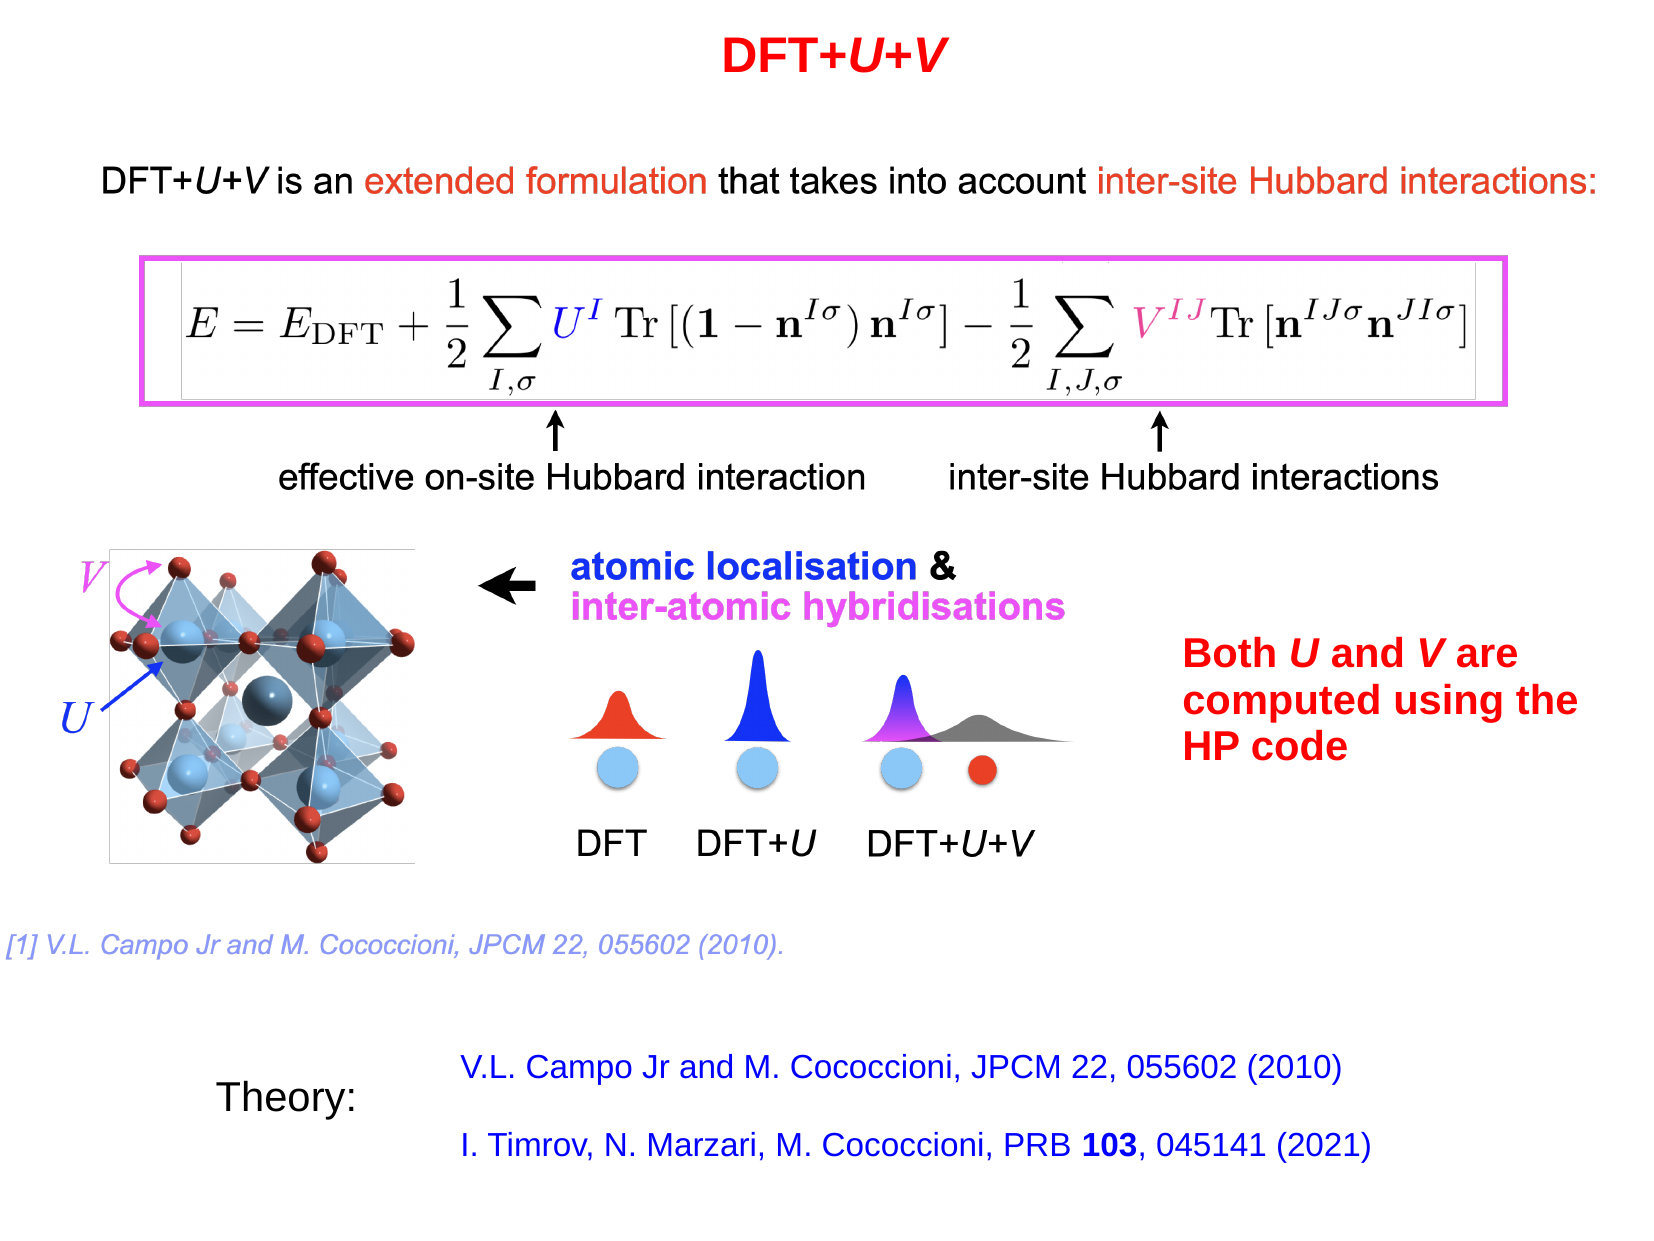

# DFT+U+V
Both U and V are
computed using the
HP code
V.L. Campo Jr and M. Cococcioni, JPCM 22, 055602 (2010)
Theory:
I. Timrov, N. Marzari, M. Cococcioni, PRB 103, 045141 (2021)